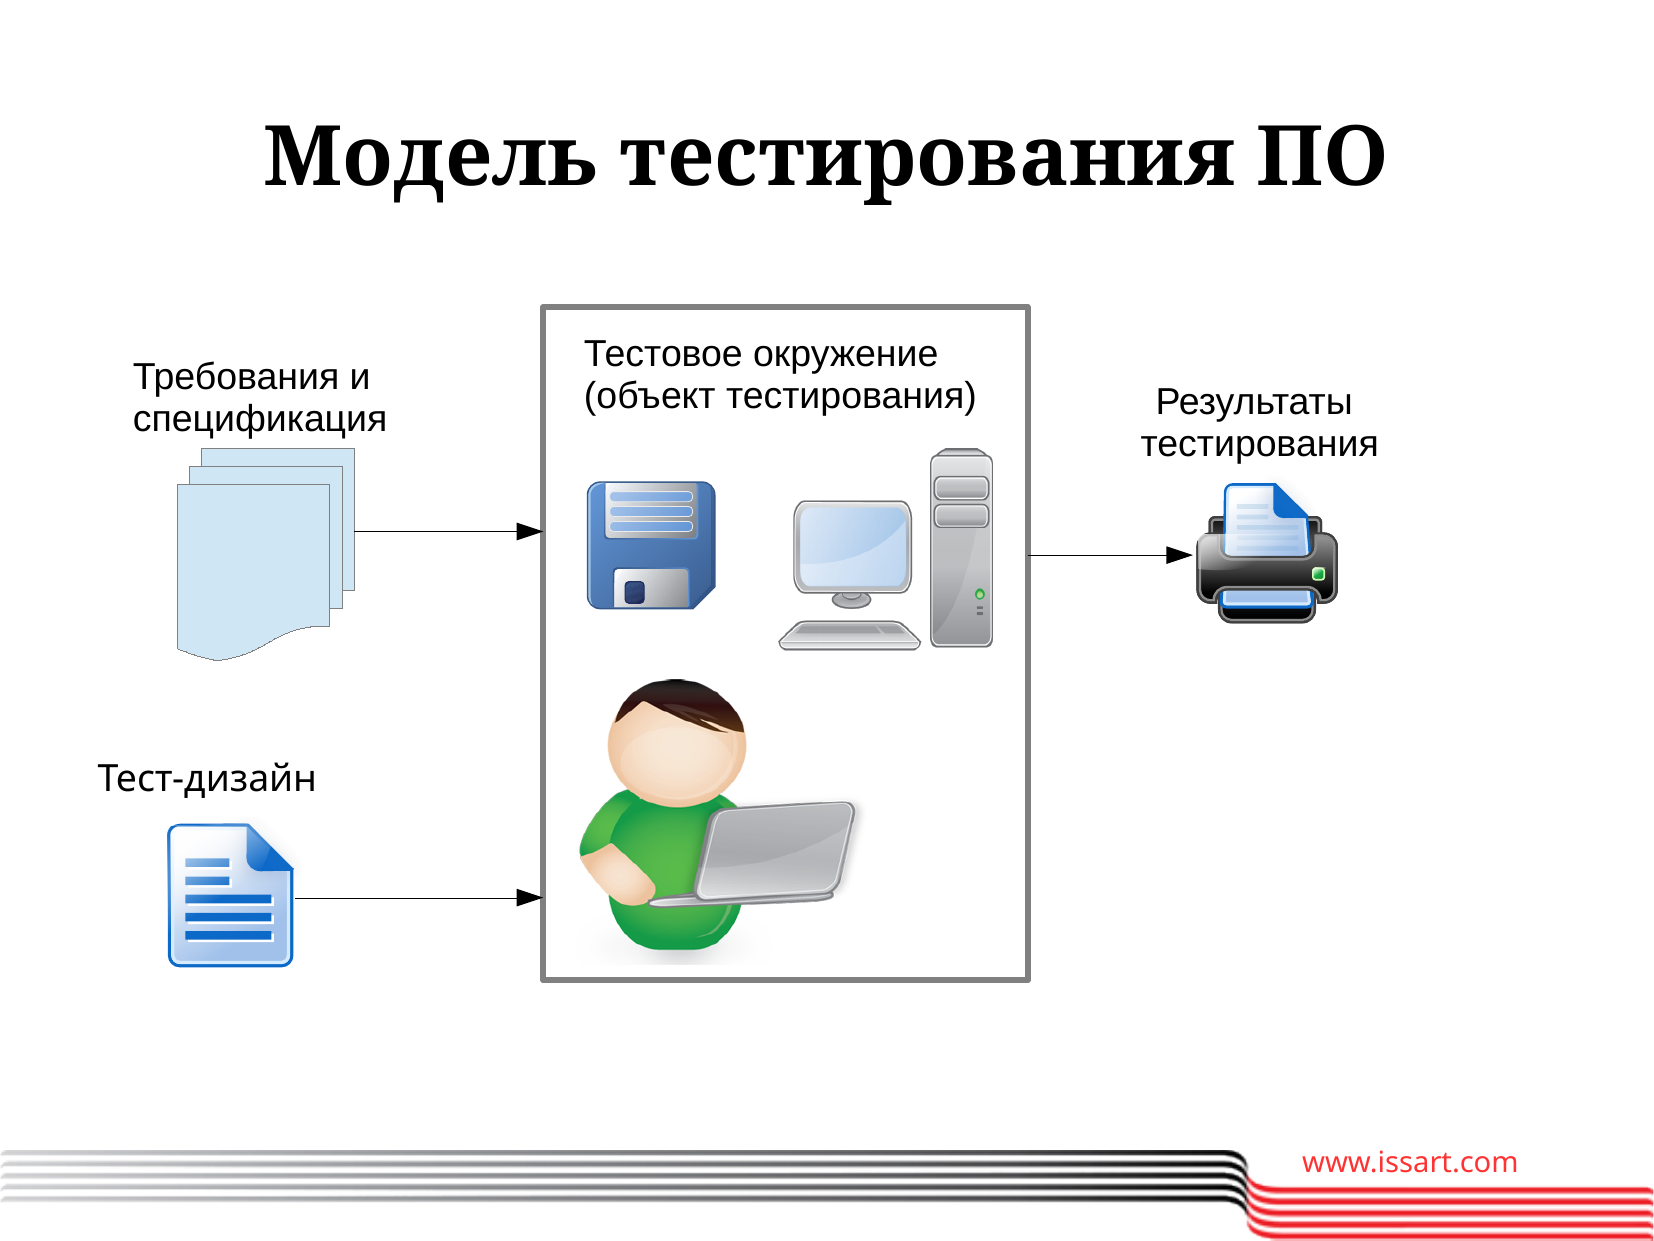

# Модель тестирования ПО
Тестовое окружение
(объект тестирования)
Требования и
спецификация
Результаты
тестирования
Тест-дизайн
www.issart.com